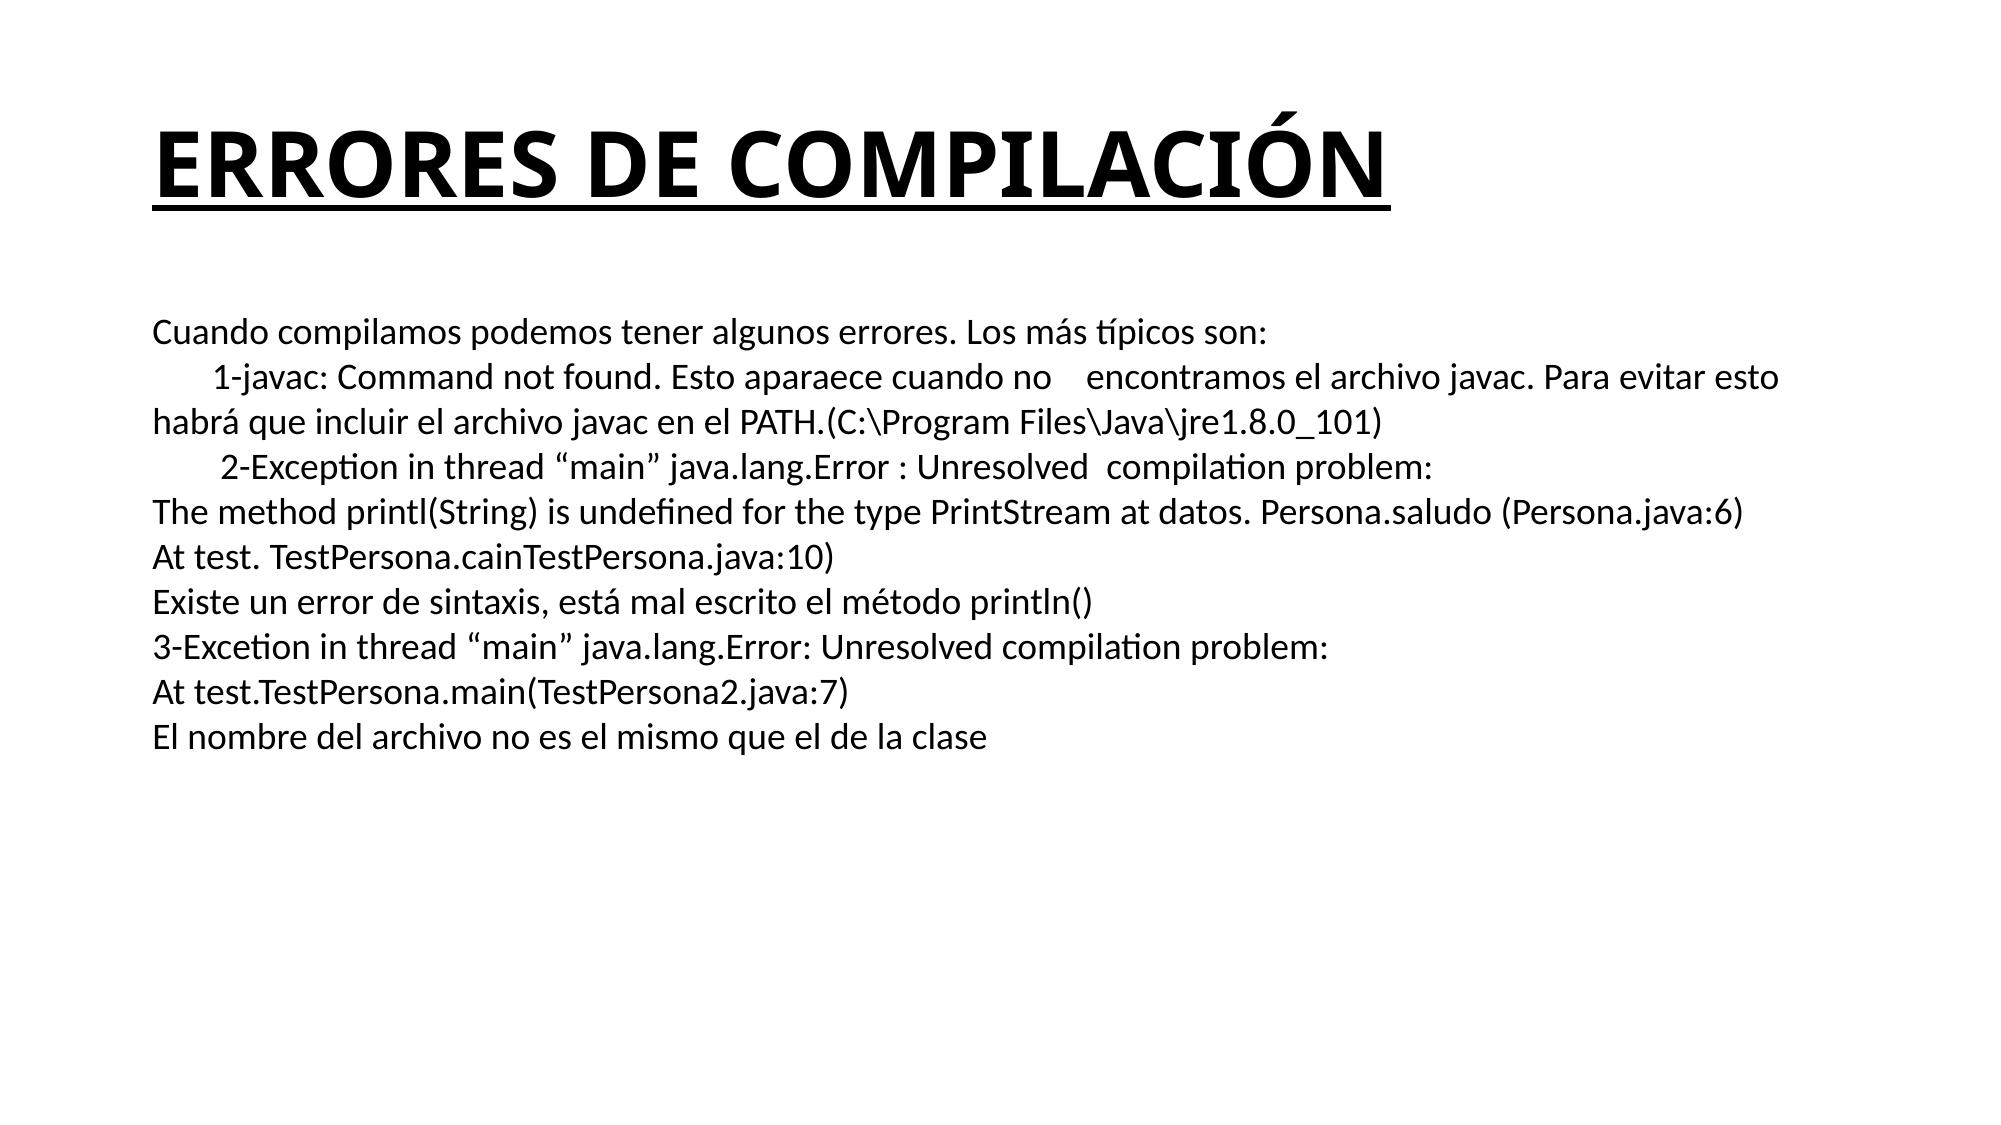

ERRORES DE COMPILACIÓN
Cuando compilamos podemos tener algunos errores. Los más típicos son:
 1-javac: Command not found. Esto aparaece cuando no encontramos el archivo javac. Para evitar esto habrá que incluir el archivo javac en el PATH.(C:\Program Files\Java\jre1.8.0_101)
 2-Exception in thread “main” java.lang.Error : Unresolved compilation problem:
The method printl(String) is undefined for the type PrintStream at datos. Persona.saludo (Persona.java:6)
At test. TestPersona.cainTestPersona.java:10)
Existe un error de sintaxis, está mal escrito el método println()
3-Excetion in thread “main” java.lang.Error: Unresolved compilation problem:
At test.TestPersona.main(TestPersona2.java:7)
El nombre del archivo no es el mismo que el de la clase